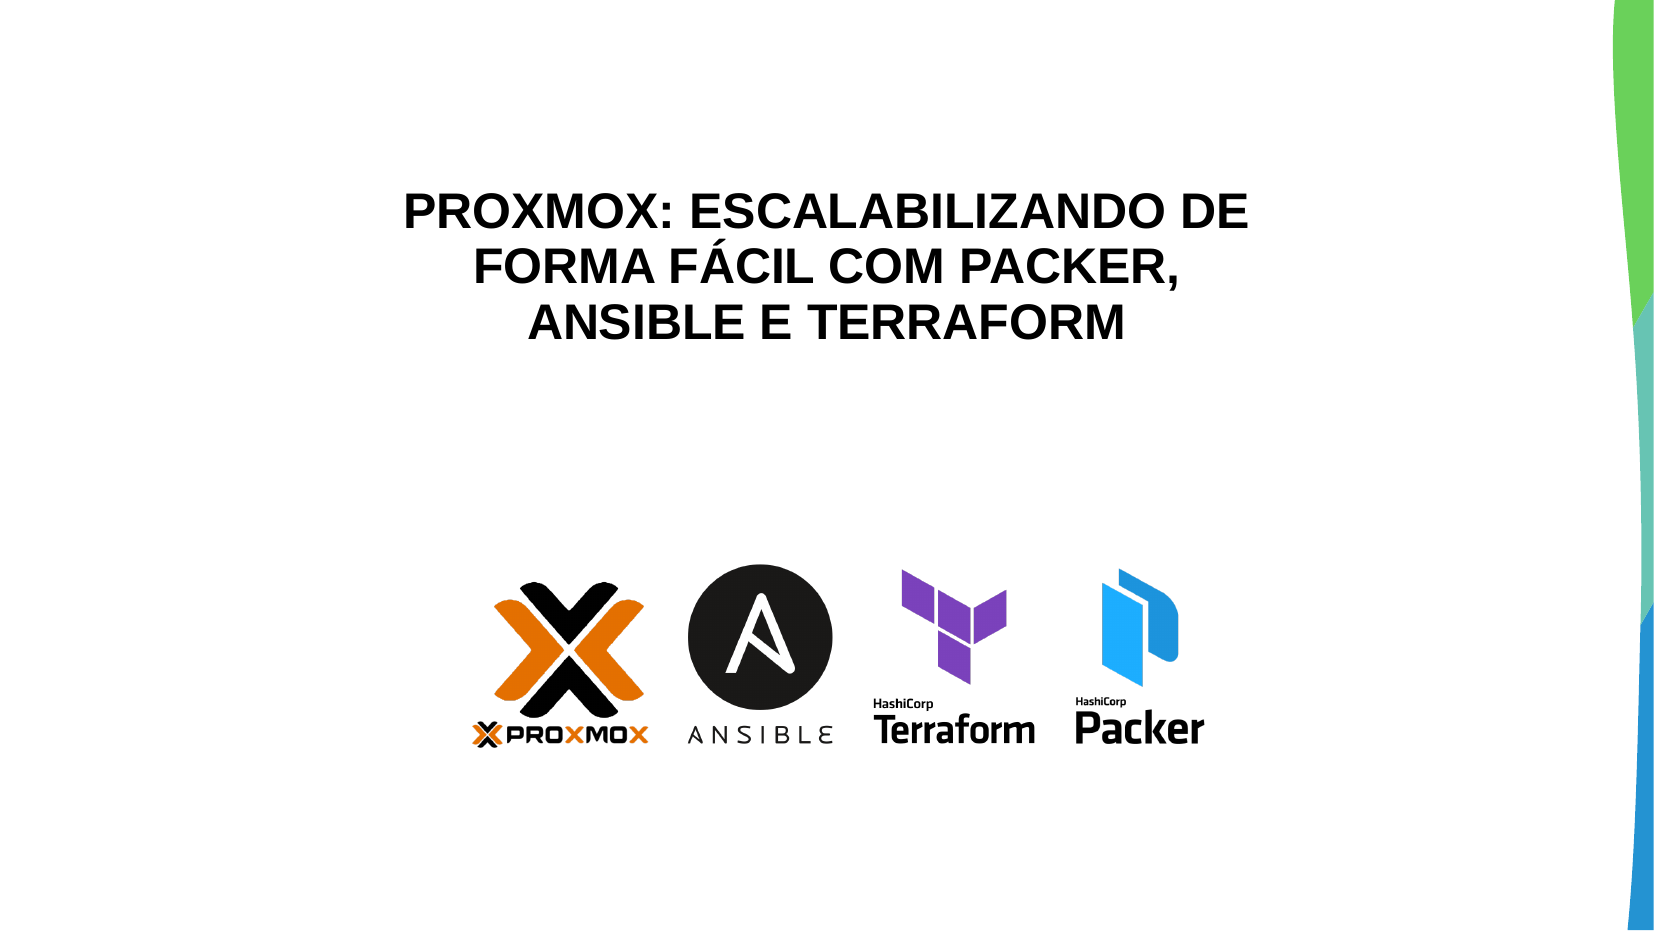

PROXMOX: ESCALABILIZANDO DE FORMA FÁCIL COM PACKER, ANSIBLE E TERRAFORM